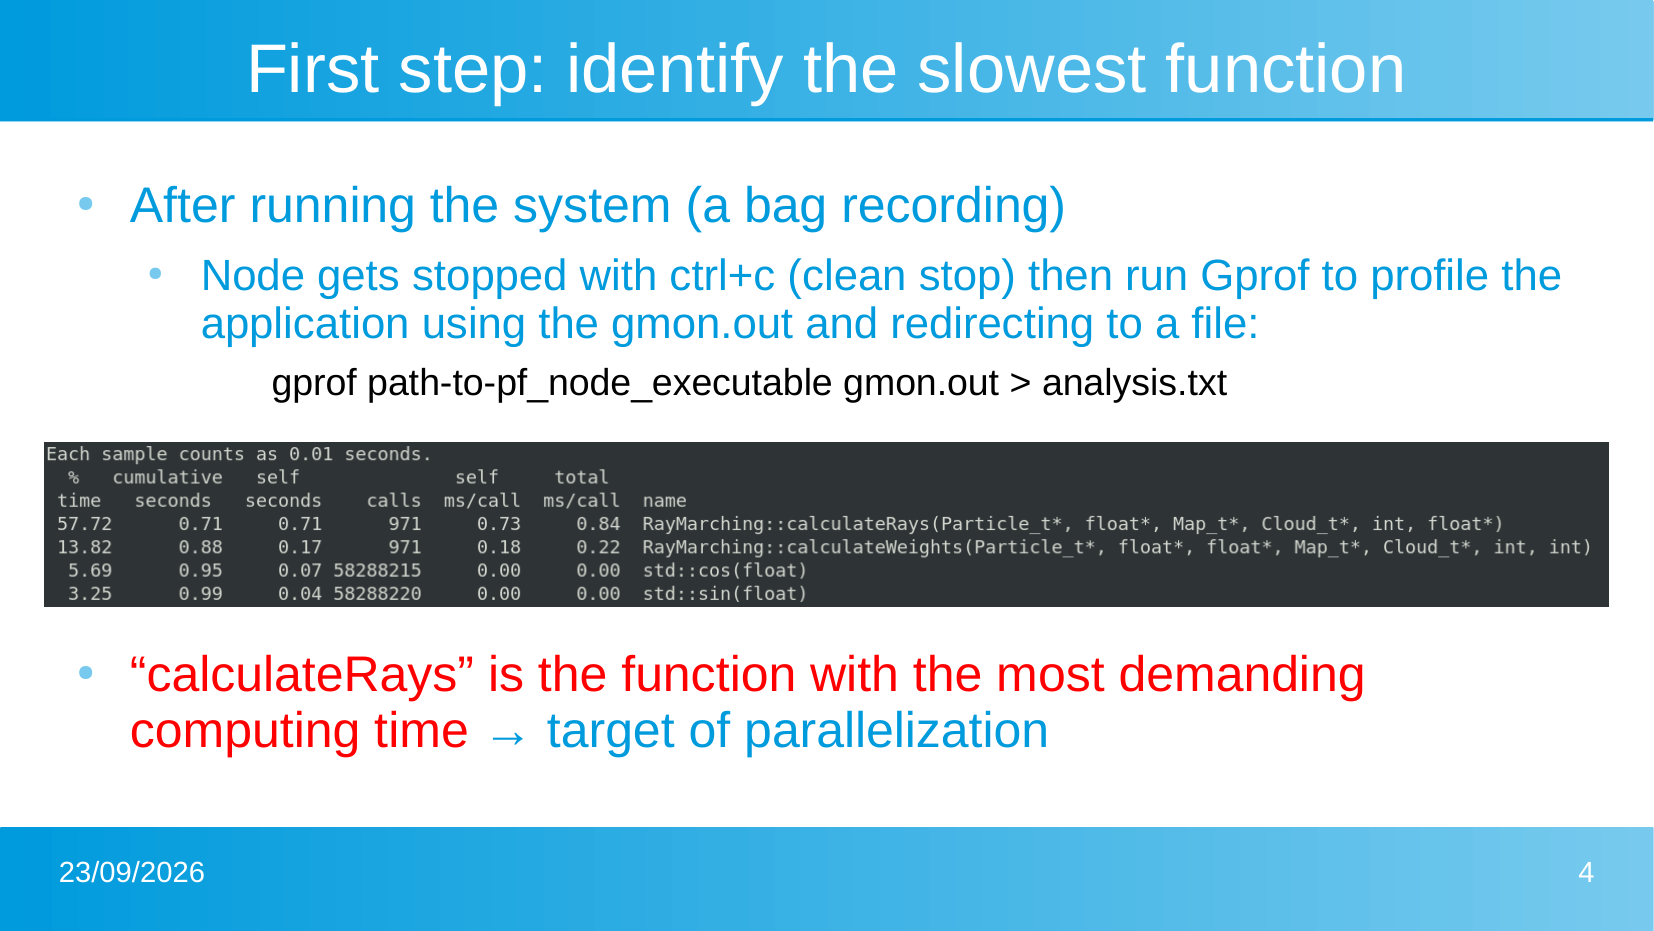

# First step: identify the slowest function
After running the system (a bag recording)
Node gets stopped with ctrl+c (clean stop) then run Gprof to profile the application using the gmon.out and redirecting to a file:
gprof path-to-pf_node_executable gmon.out > analysis.txt
“calculateRays” is the function with the most demanding computing time → target of parallelization
4